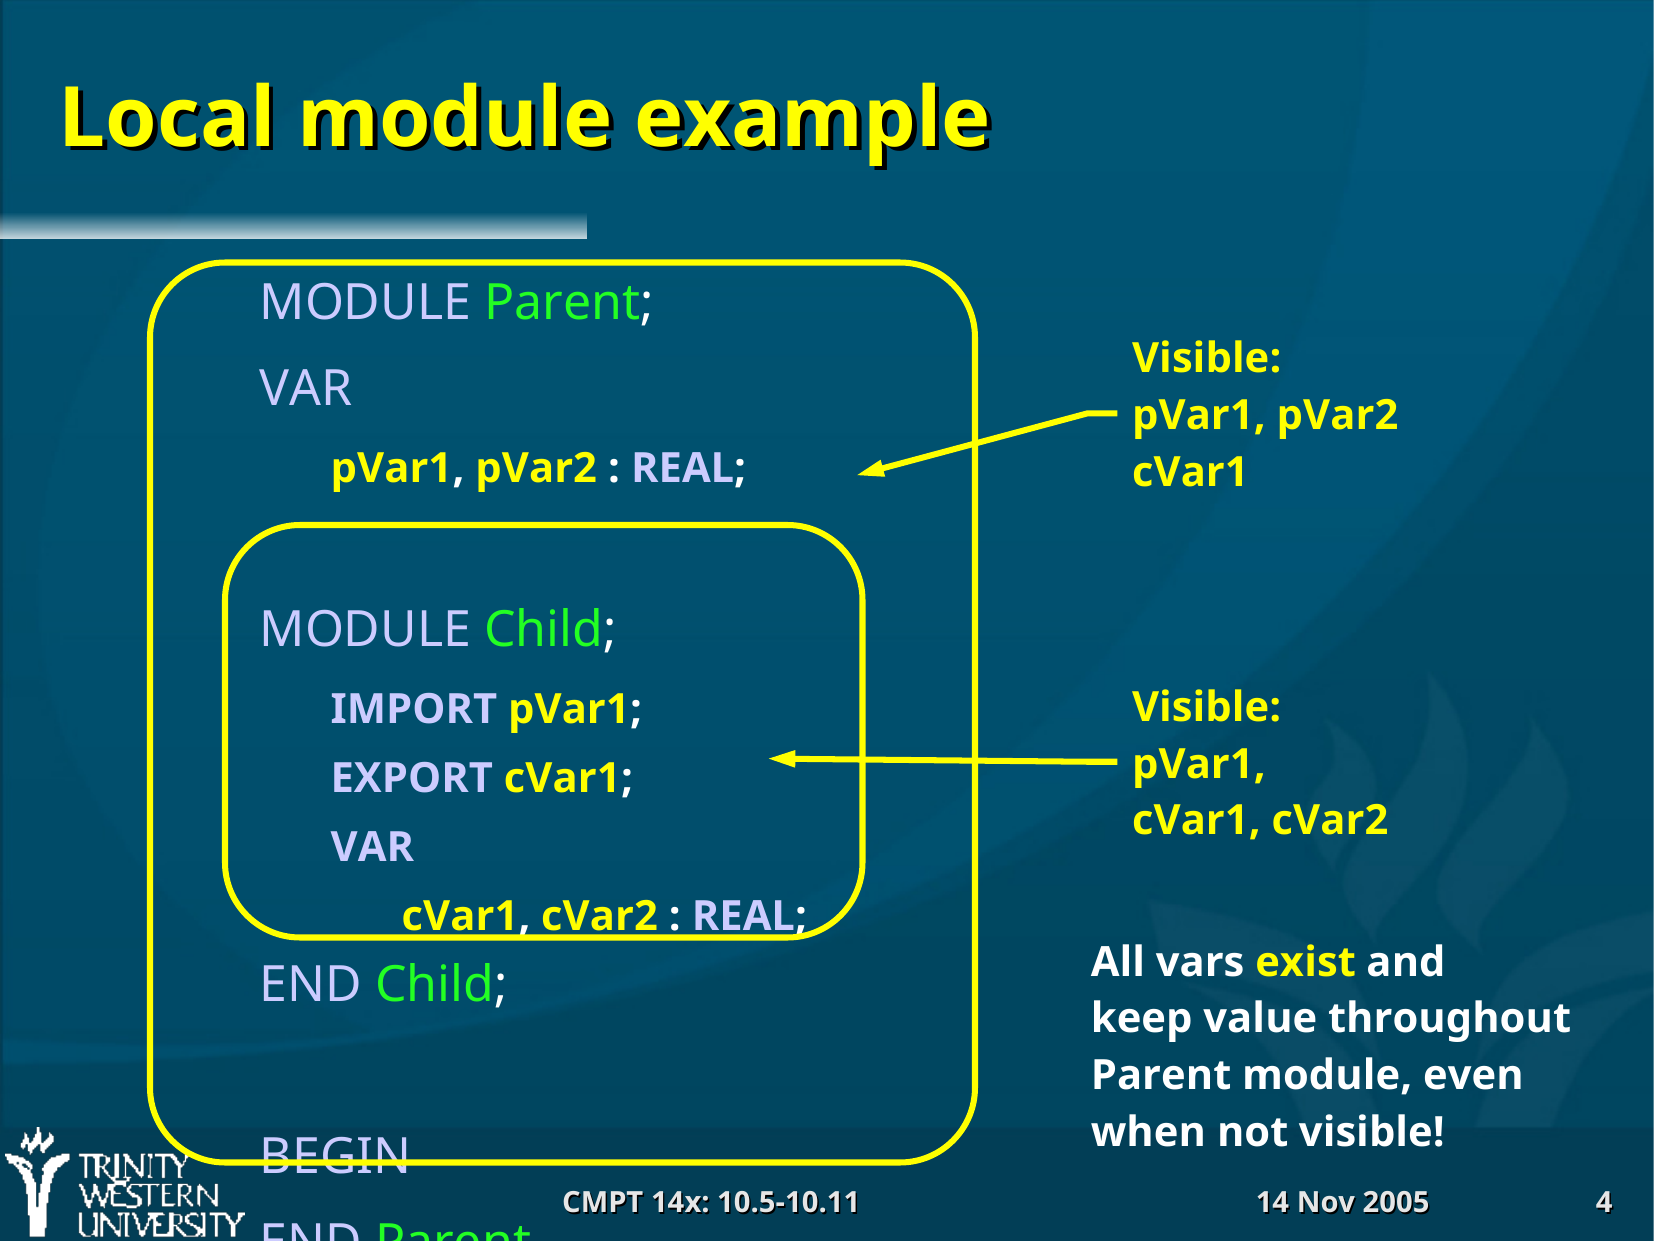

# Local module example
MODULE Parent;
VAR
pVar1, pVar2 : REAL;
MODULE Child;
IMPORT pVar1;
EXPORT cVar1;
VAR
cVar1, cVar2 : REAL;
END Child;
BEGIN
END Parent.
Visible:
pVar1, pVar2
cVar1
Visible:
pVar1,
cVar1, cVar2
All vars exist and
keep value throughout
Parent module, even
when not visible!
CMPT 14x: 10.5-10.11
14 Nov 2005
4